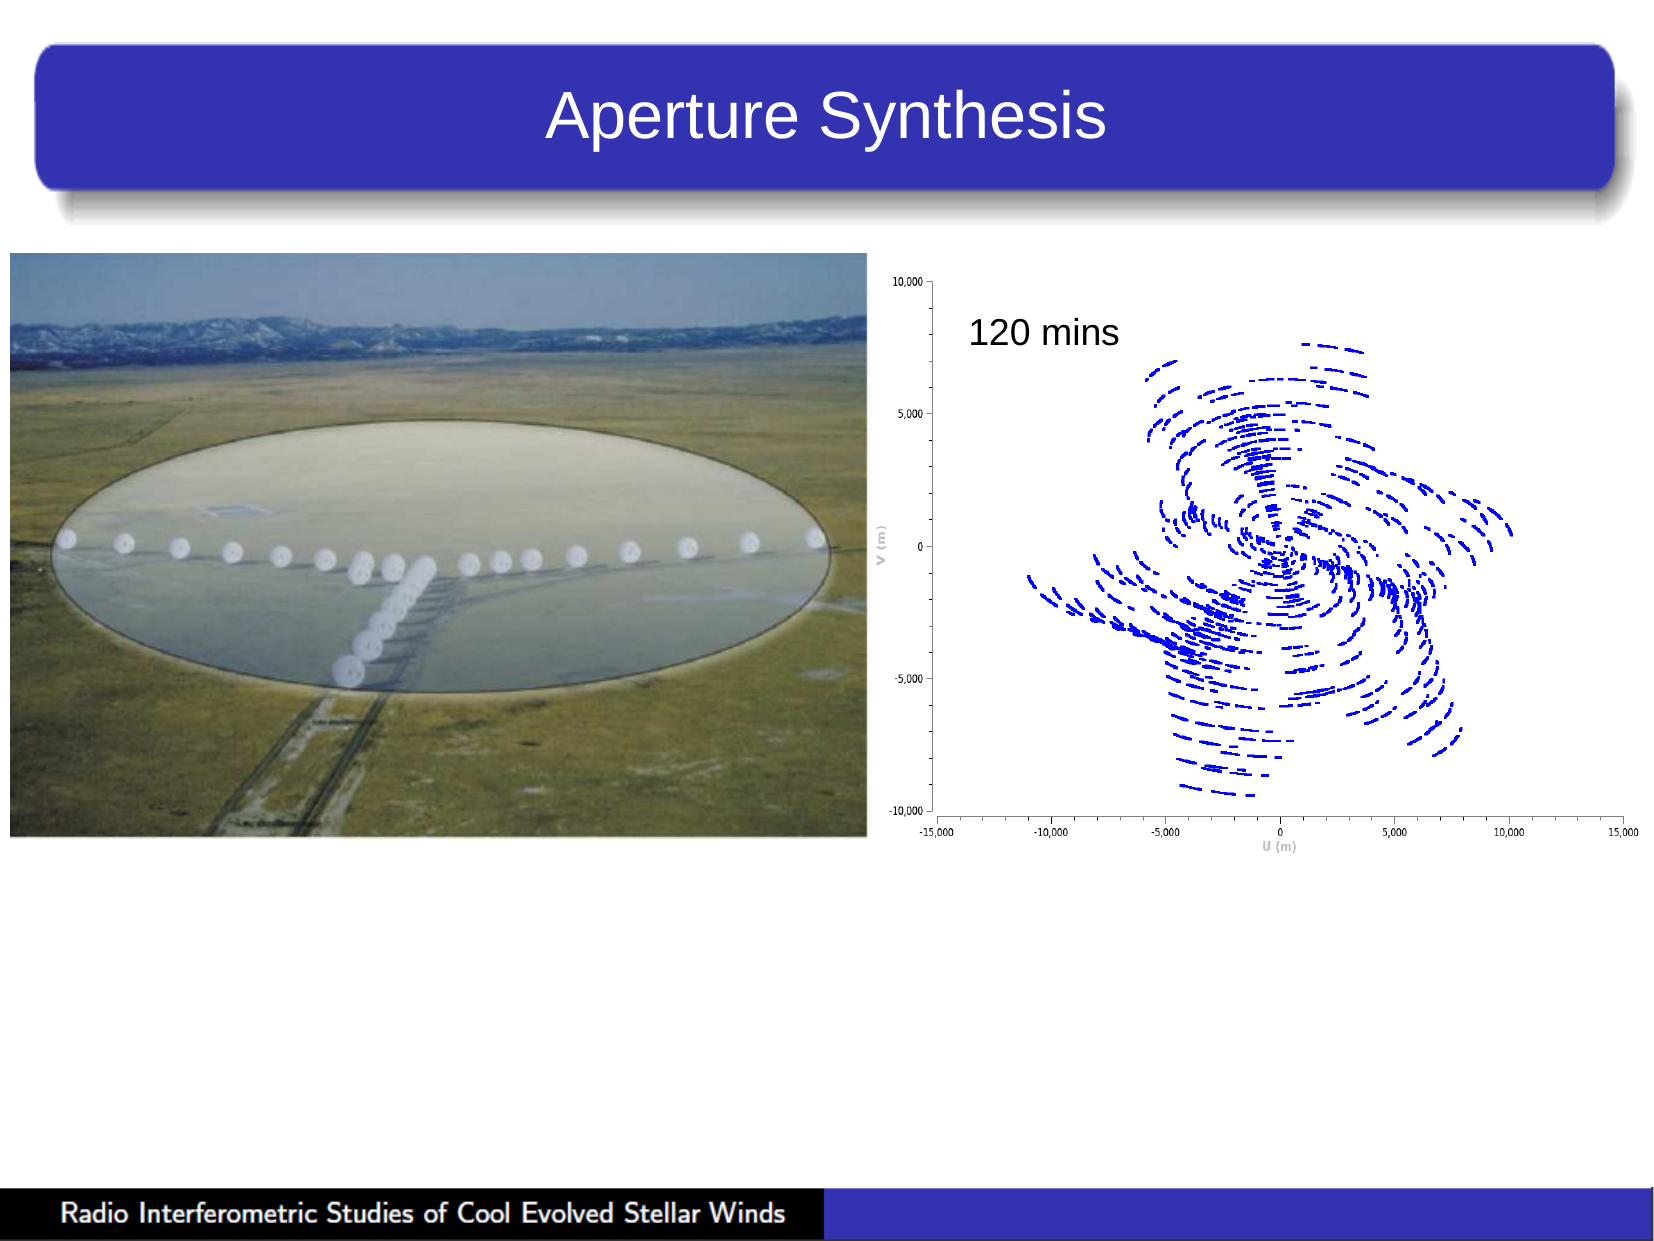

Aperture Synthesis
90 mins
120 mins
Credit: NRAO/AUI